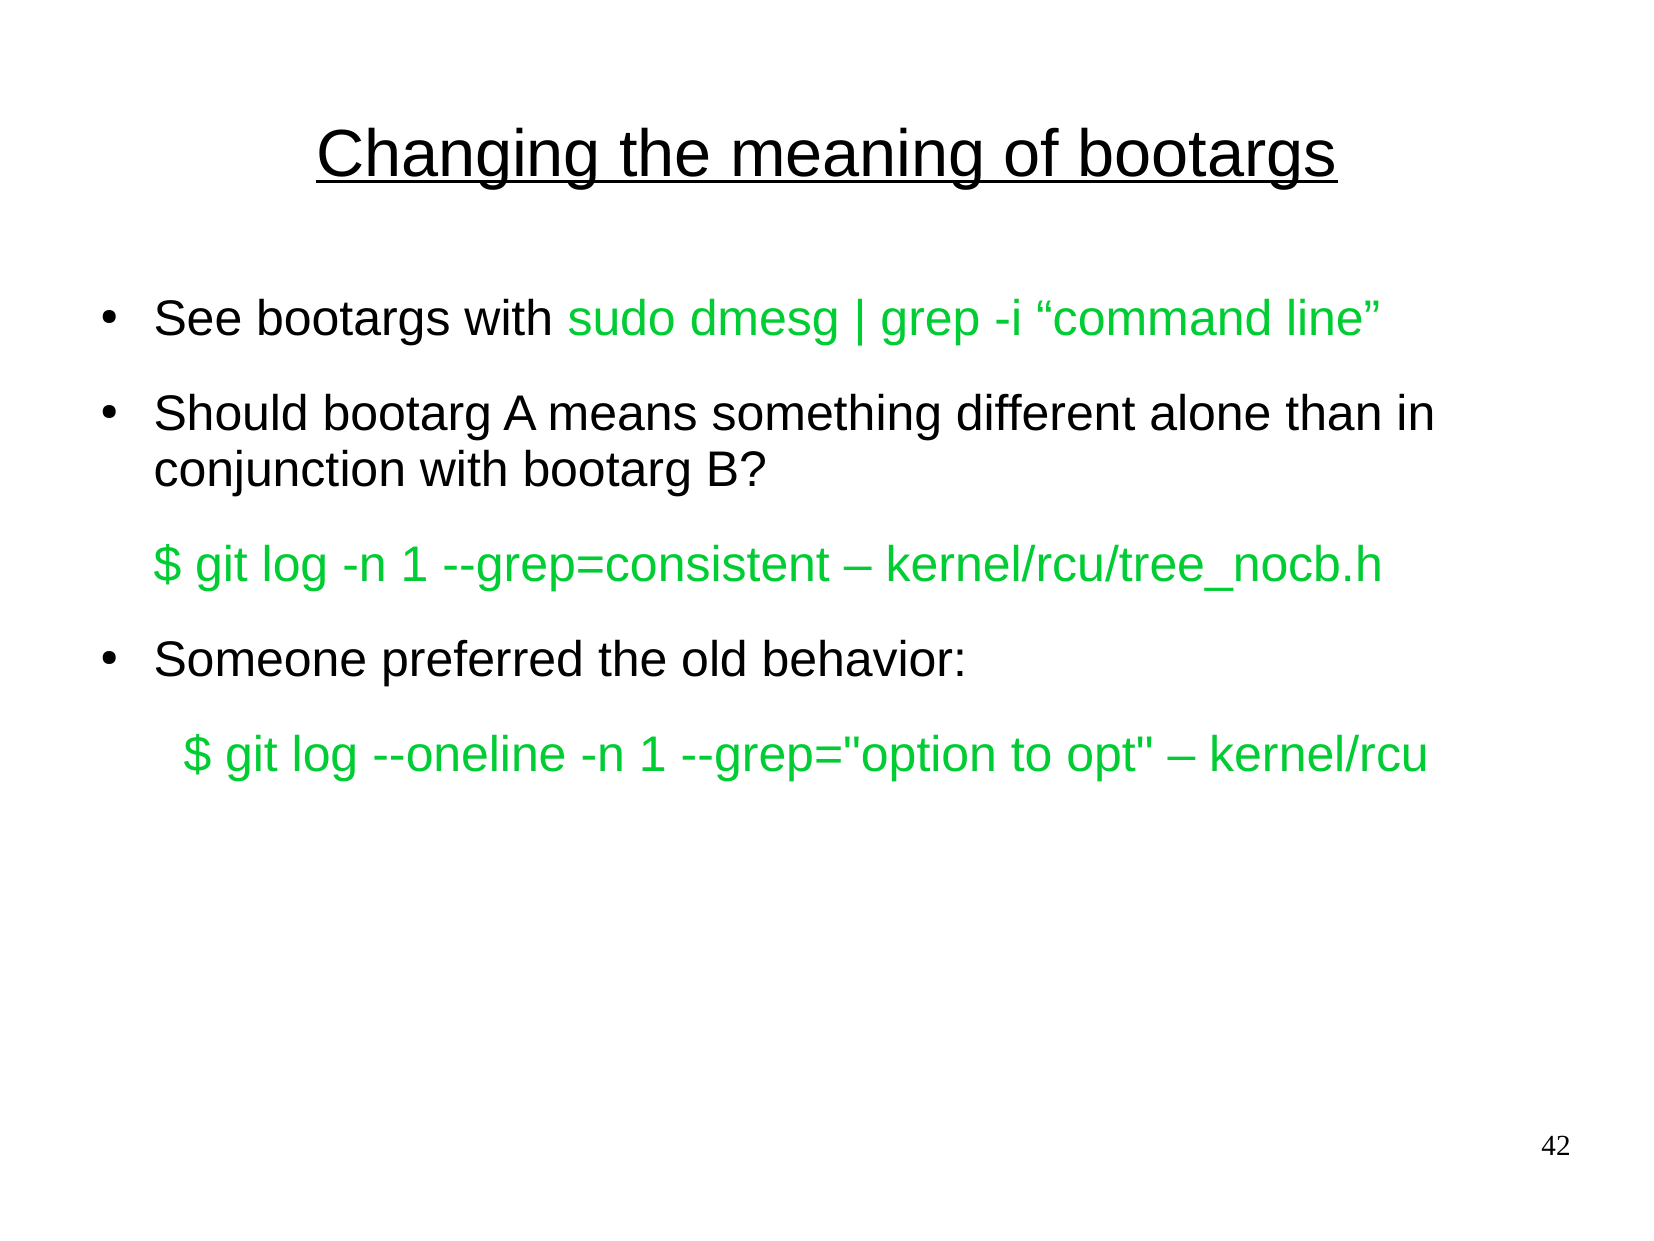

# Changing the meaning of bootargs
See bootargs with sudo dmesg | grep -i “command line”
Should bootarg A means something different alone than in conjunction with bootarg B?
$ git log -n 1 --grep=consistent – kernel/rcu/tree_nocb.h
Someone preferred the old behavior:
$ git log --oneline -n 1 --grep="option to opt" – kernel/rcu
42